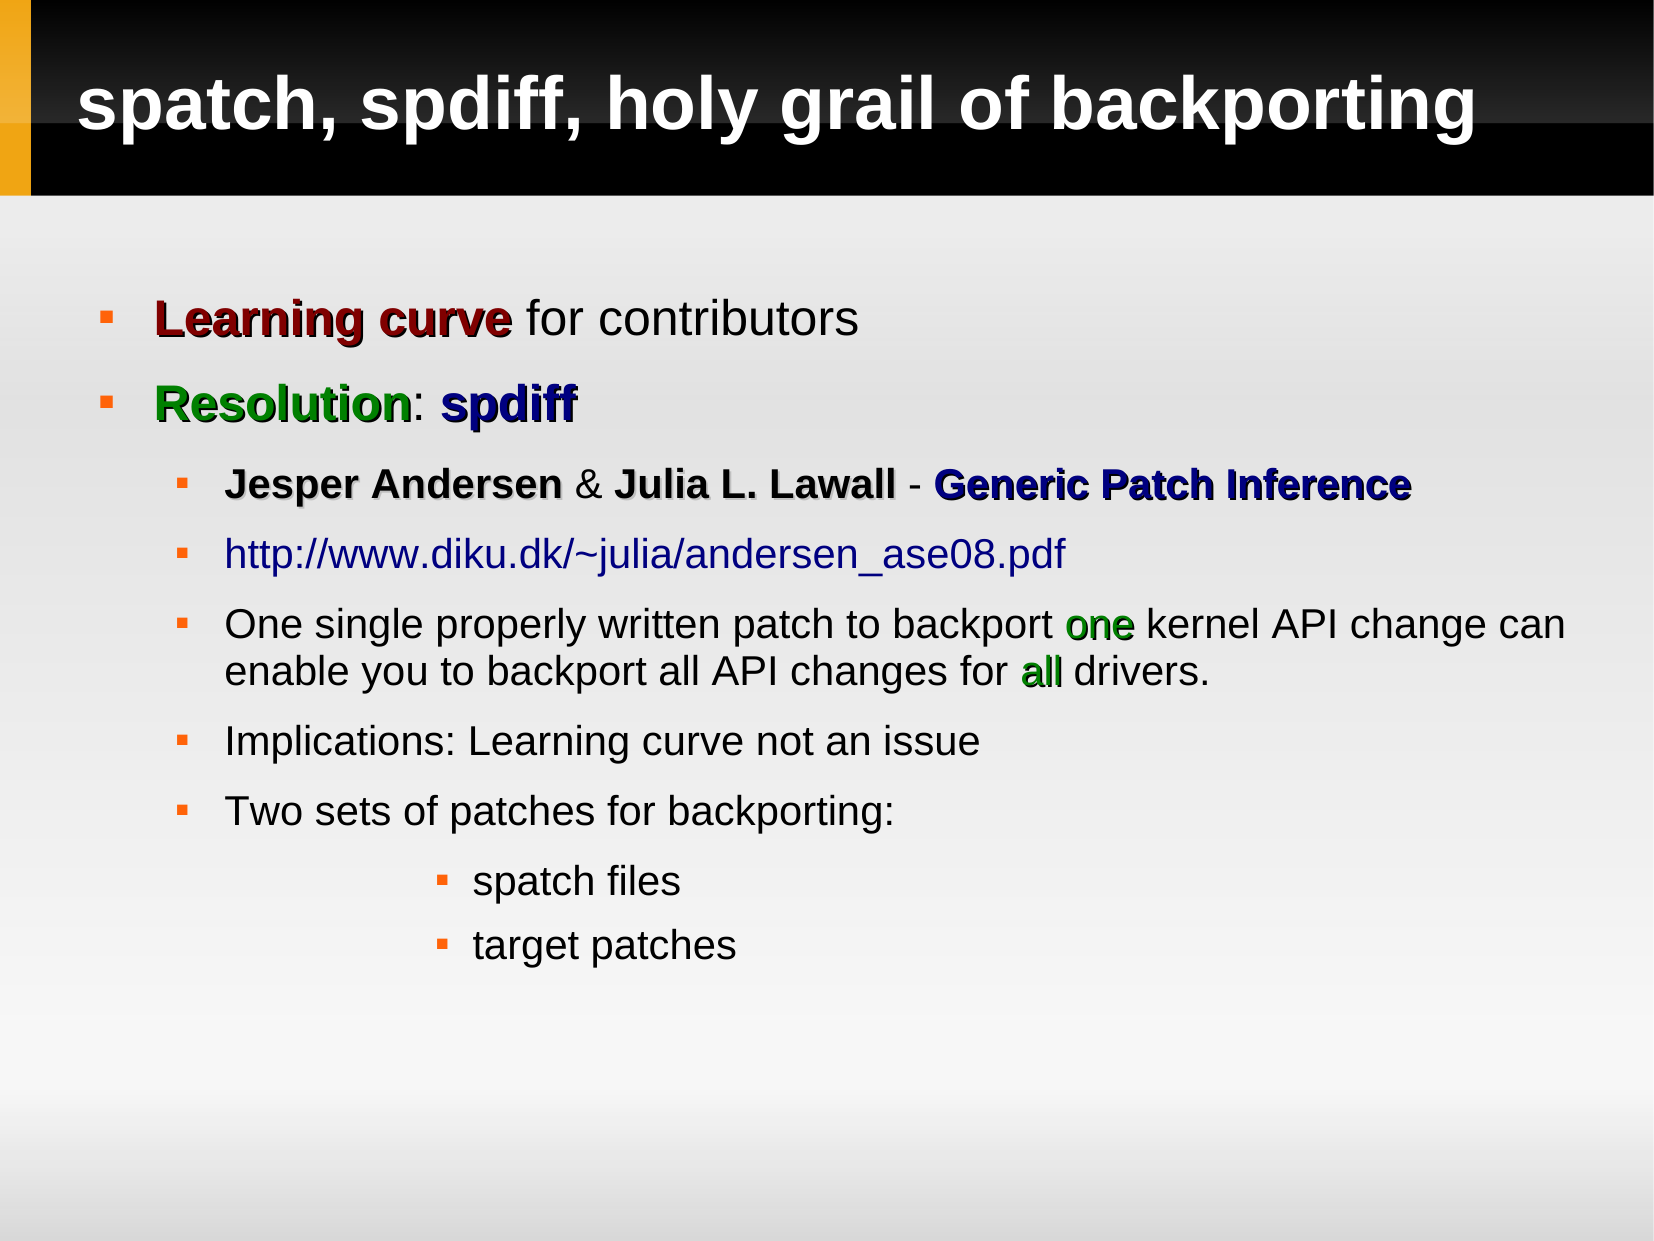

# spatch, spdiff, holy grail of backporting
Learning curve for contributors
Resolution: spdiff
Jesper Andersen & Julia L. Lawall - Generic Patch Inference
http://www.diku.dk/~julia/andersen_ase08.pdf
One single properly written patch to backport one kernel API change can enable you to backport all API changes for all drivers.
Implications: Learning curve not an issue
Two sets of patches for backporting:
spatch files
target patches